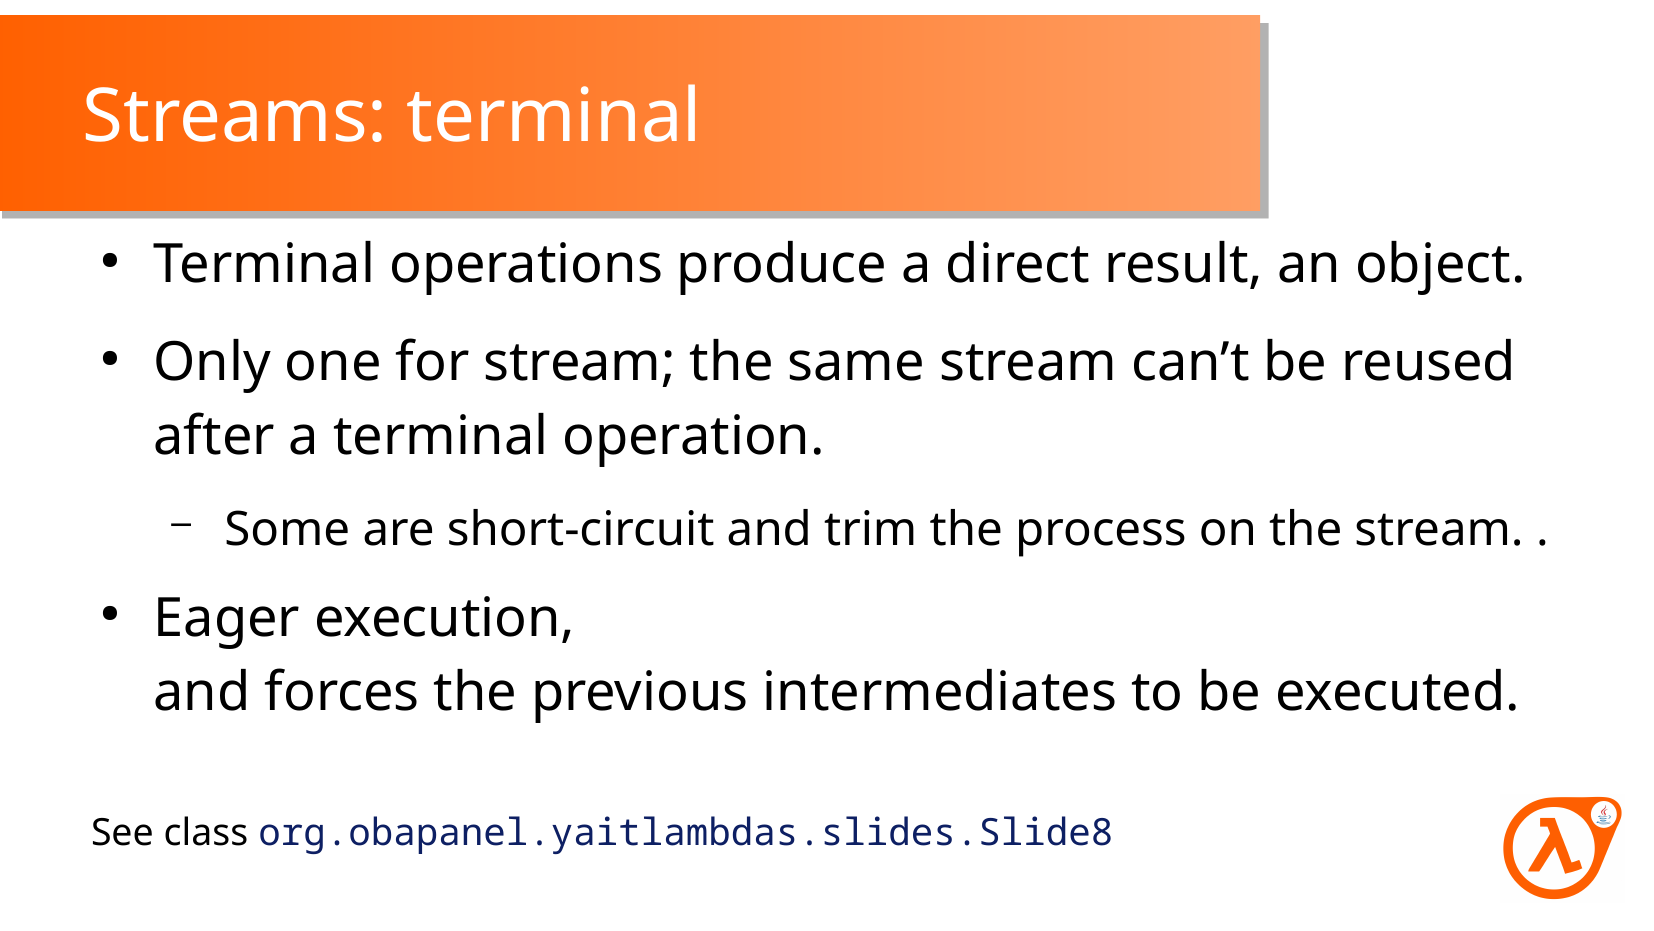

# Streams: terminal
Terminal operations produce a direct result, an object.
Only one for stream; the same stream can’t be reused after a terminal operation.
Some are short-circuit and trim the process on the stream. .
Eager execution,
and forces the previous intermediates to be executed.
See class org.obapanel.yaitlambdas.slides.Slide8